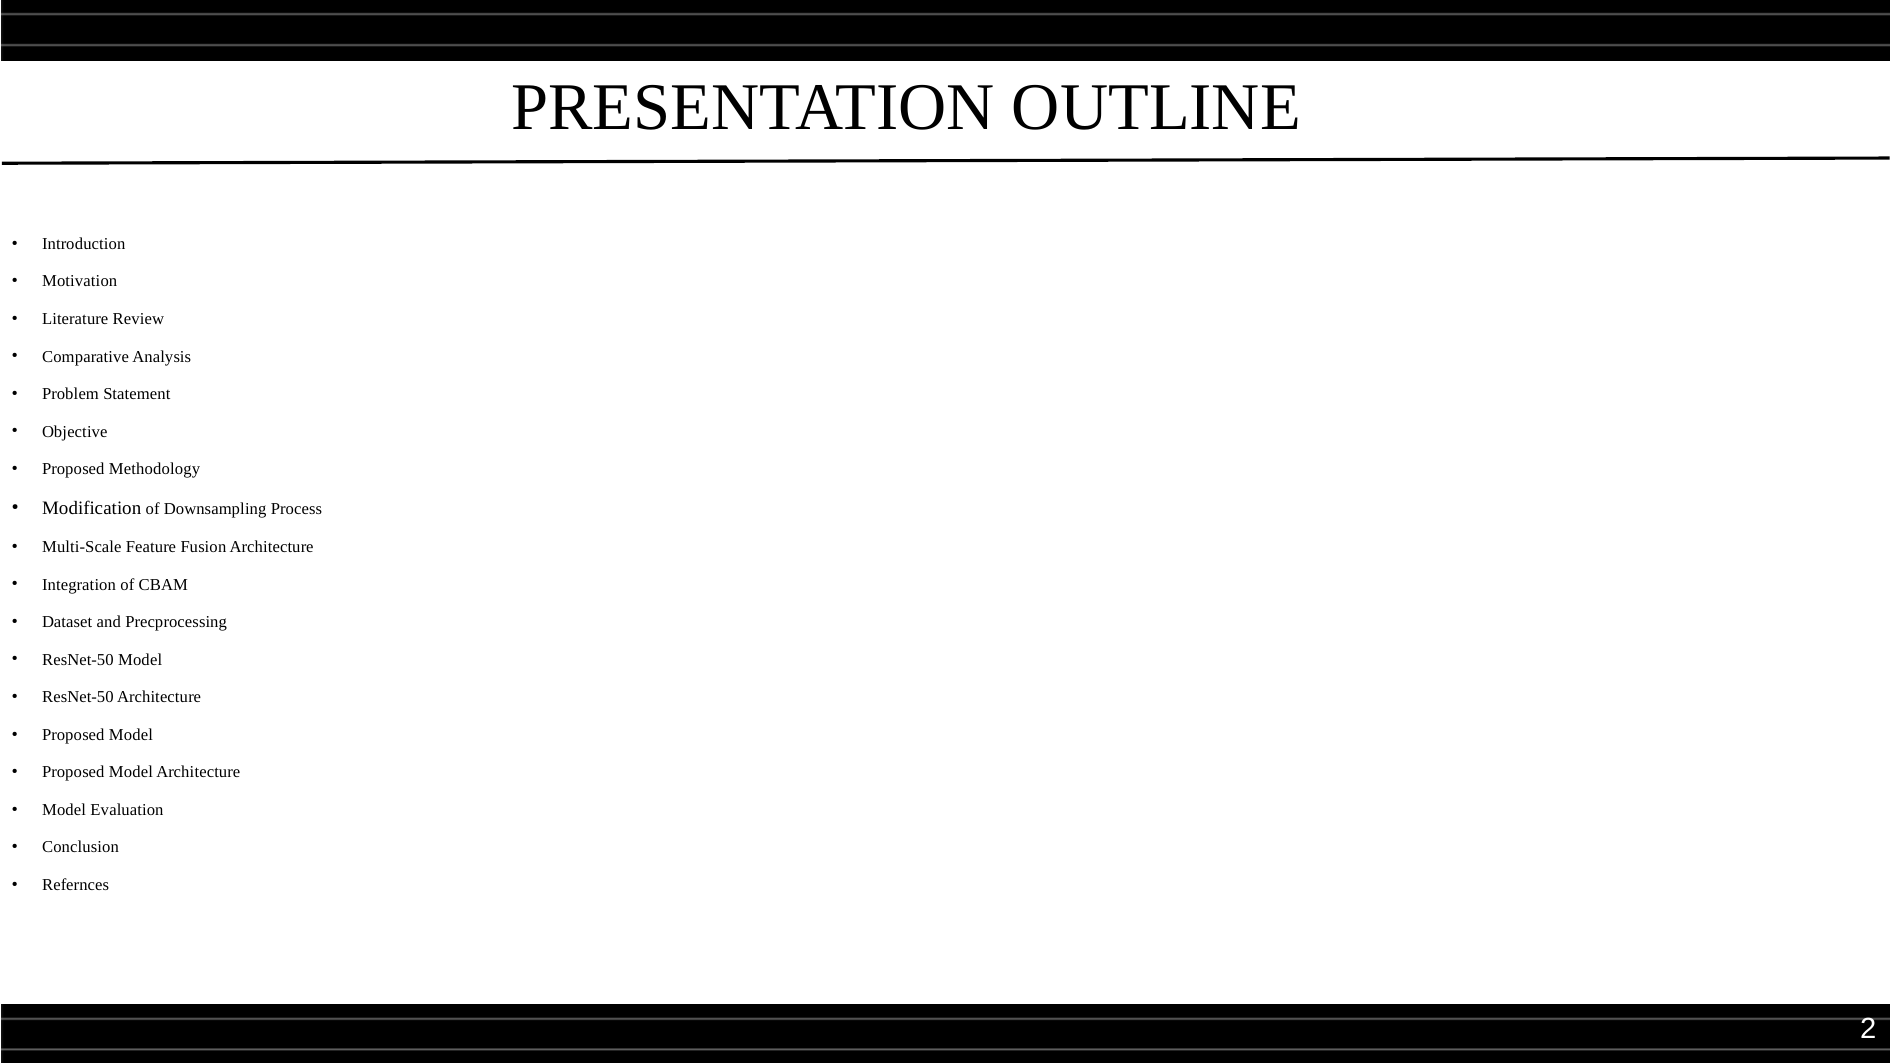

# PRESENTATION OUTLINE
Introduction
Motivation
Literature Review
Comparative Analysis
Problem Statement
Objective
Proposed Methodology
Modification of Downsampling Process
Multi-Scale Feature Fusion Architecture
Integration of CBAM
Dataset and Precprocessing
ResNet-50 Model
ResNet-50 Architecture
Proposed Model
Proposed Model Architecture
Model Evaluation
Conclusion
Refernces